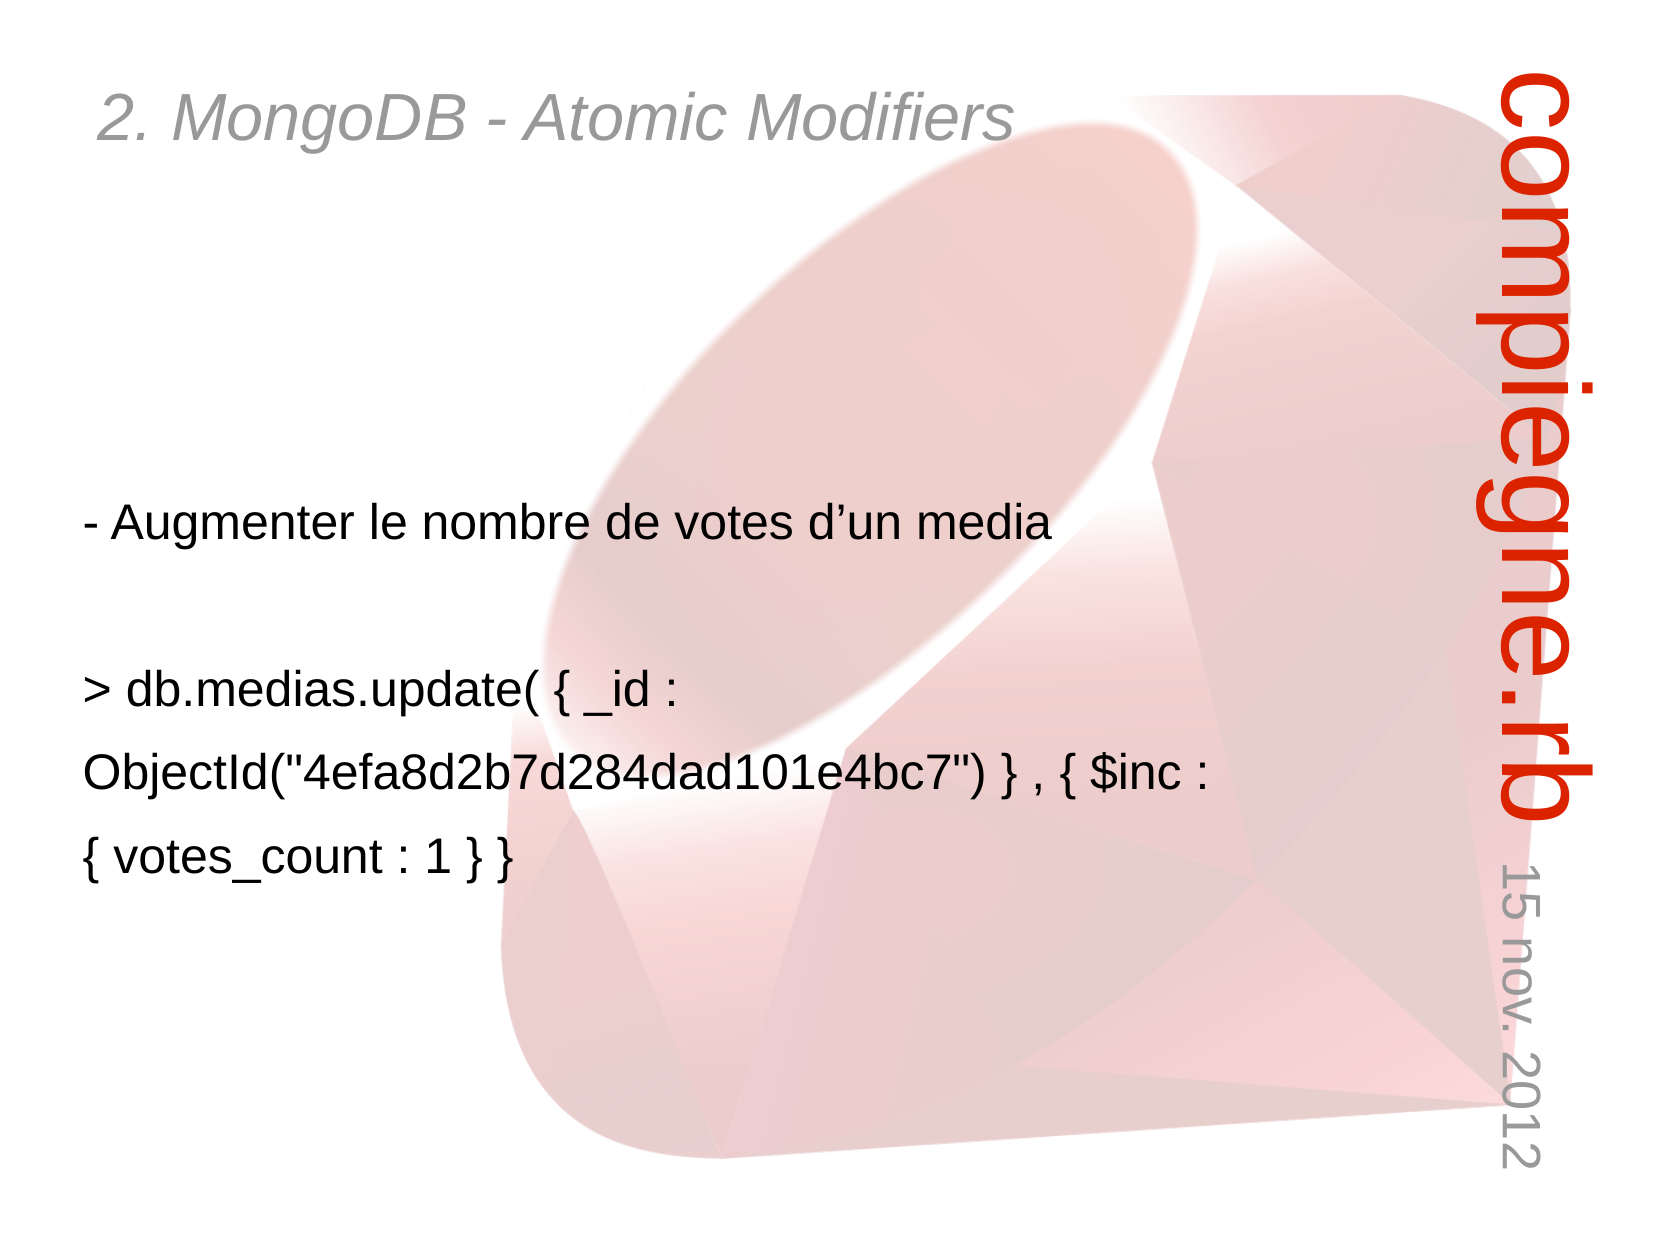

2. MongoDB - Atomic Modifiers
- Augmenter le nombre de votes d’un media
> db.medias.update( { _id : ObjectId("4efa8d2b7d284dad101e4bc7") } , { $inc : { votes_count : 1 } }
# compiegne.rb 15 nov. 2012